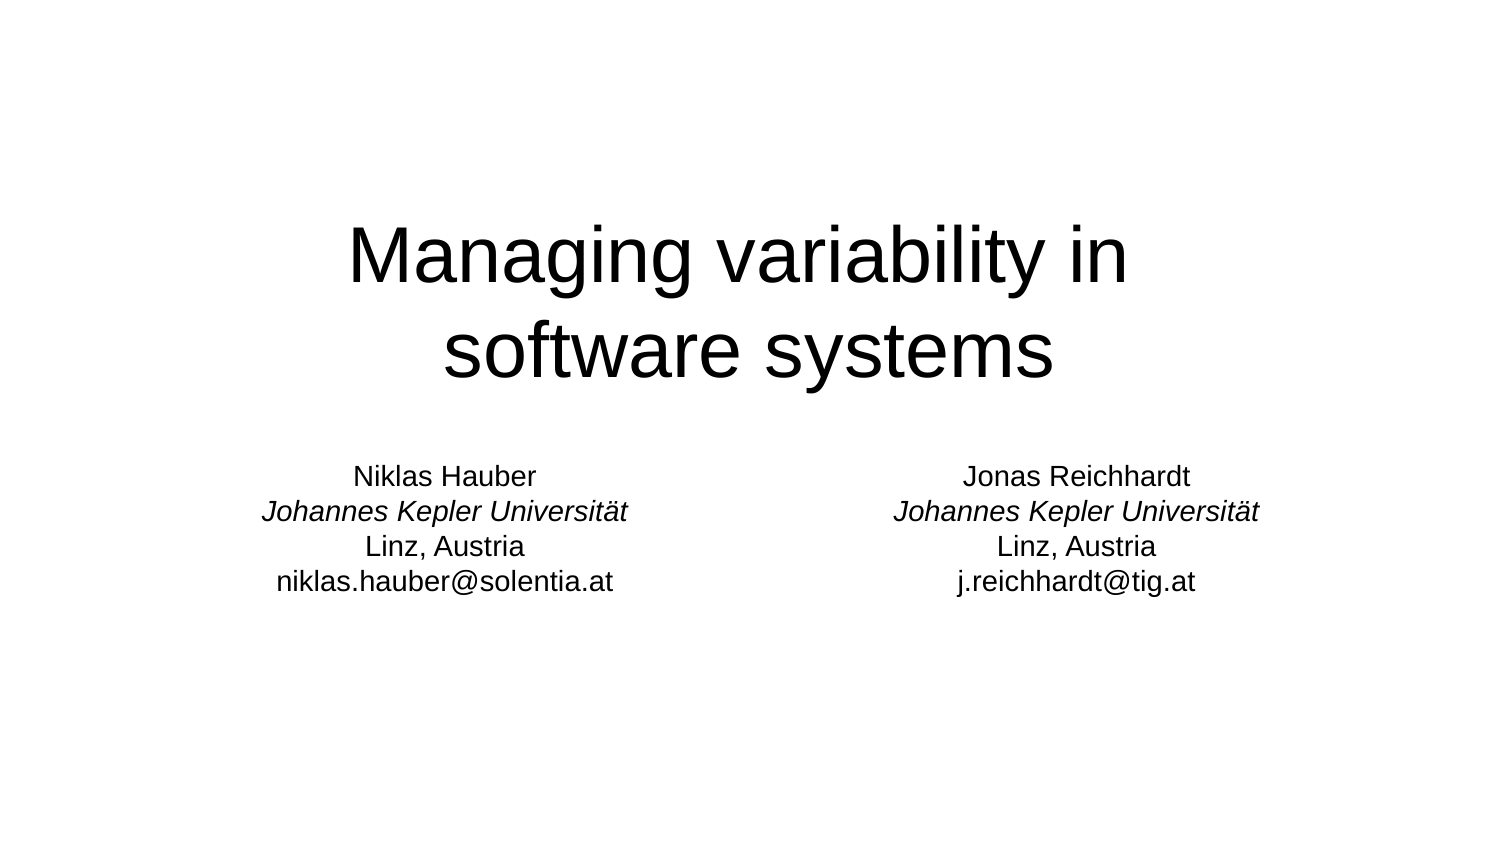

# Managing variability in software systems
Niklas Hauber
Johannes Kepler Universität
Linz, Austria
niklas.hauber@solentia.at
Jonas Reichhardt
Johannes Kepler Universität
Linz, Austria
j.reichhardt@tig.at